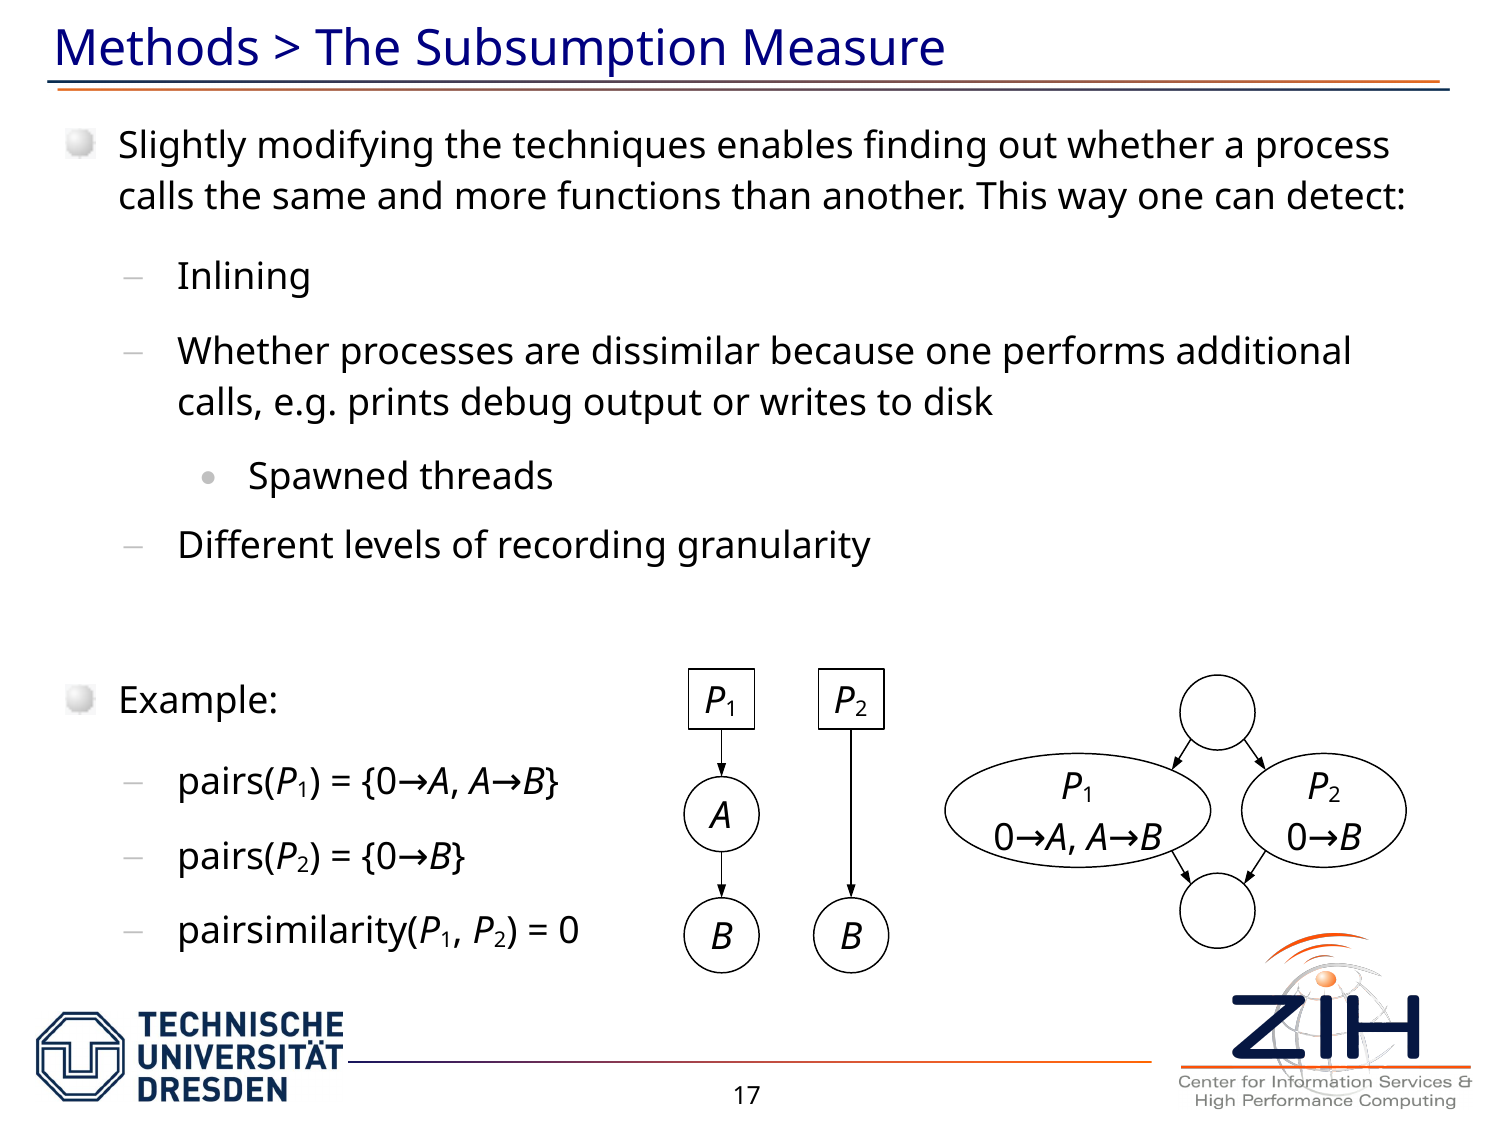

# Methods > The Subsumption Measure
Slightly modifying the techniques enables finding out whether a process calls the same and more functions than another. This way one can detect:
Inlining
Whether processes are dissimilar because one performs additional calls, e.g. prints debug output or writes to disk
Spawned threads
Different levels of recording granularity
Example:
pairs(P1) = {0→A, A→B}
pairs(P2) = {0→B}
pairsimilarity(P1, P2) = 0
P1
A
B
P2
B
P1
0→A, A→B
P2
0→B
17